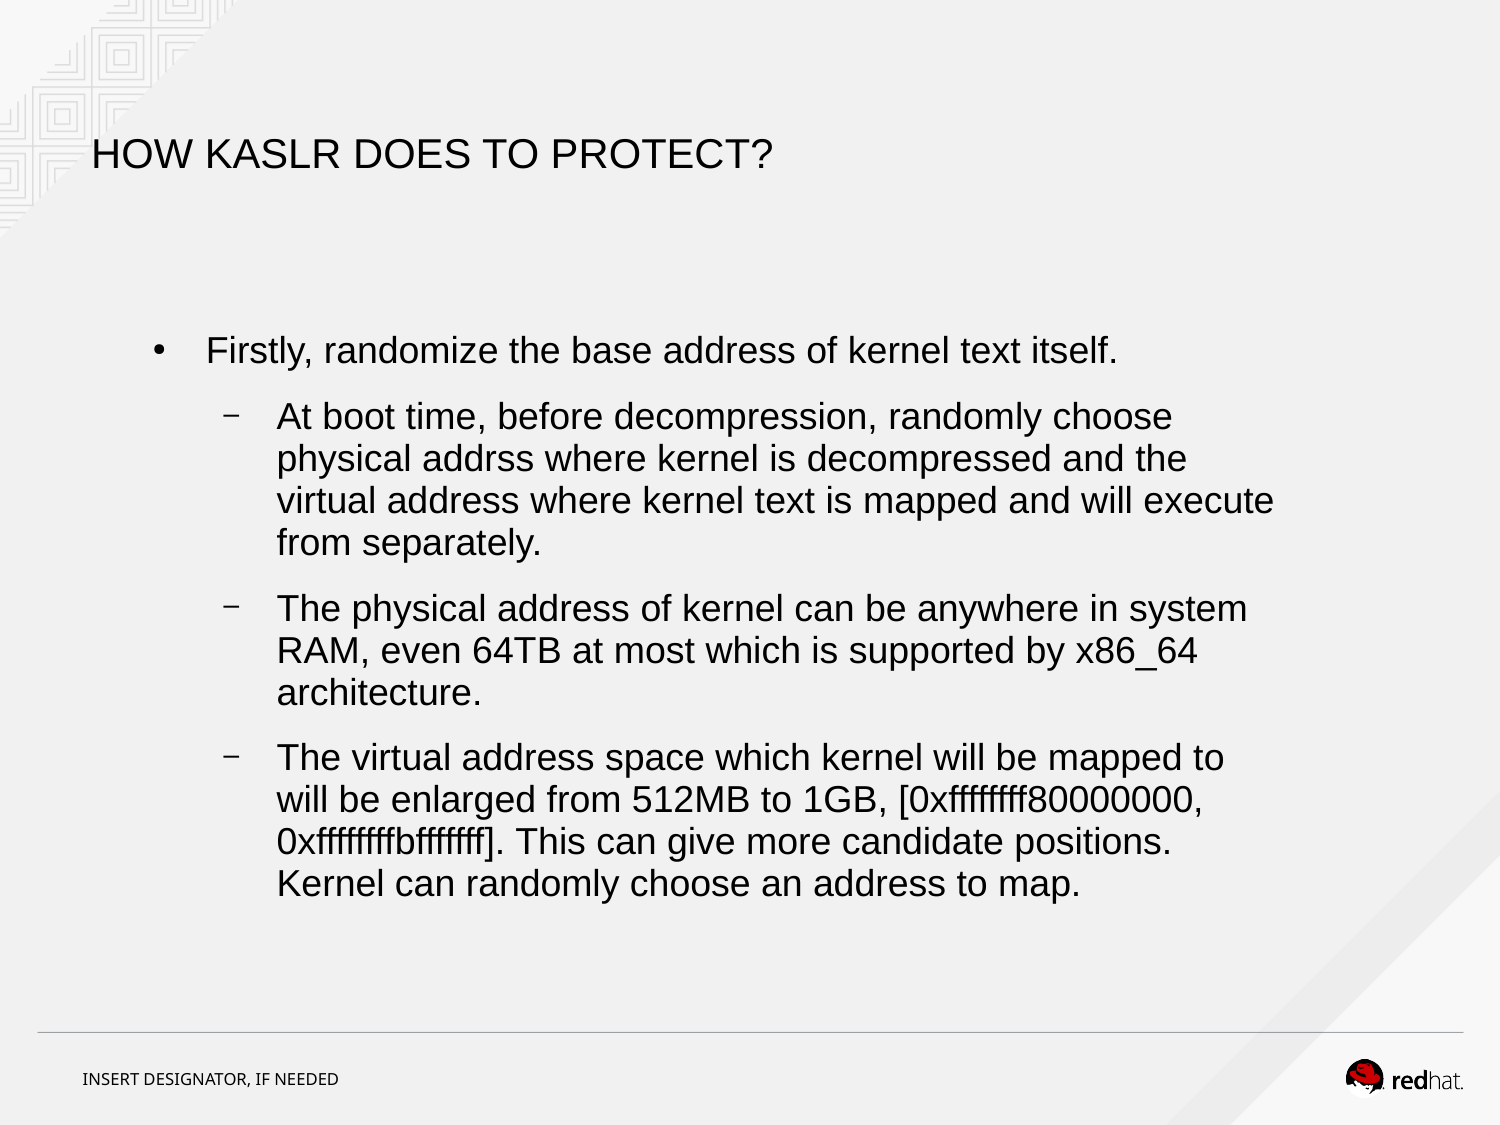

# HOW KASLR DOES TO PROTECT?
Firstly, randomize the base address of kernel text itself.
At boot time, before decompression, randomly choose physical addrss where kernel is decompressed and the virtual address where kernel text is mapped and will execute from separately.
The physical address of kernel can be anywhere in system RAM, even 64TB at most which is supported by x86_64 architecture.
The virtual address space which kernel will be mapped to will be enlarged from 512MB to 1GB, [0xffffffff80000000, 0xffffffffbfffffff]. This can give more candidate positions. Kernel can randomly choose an address to map.